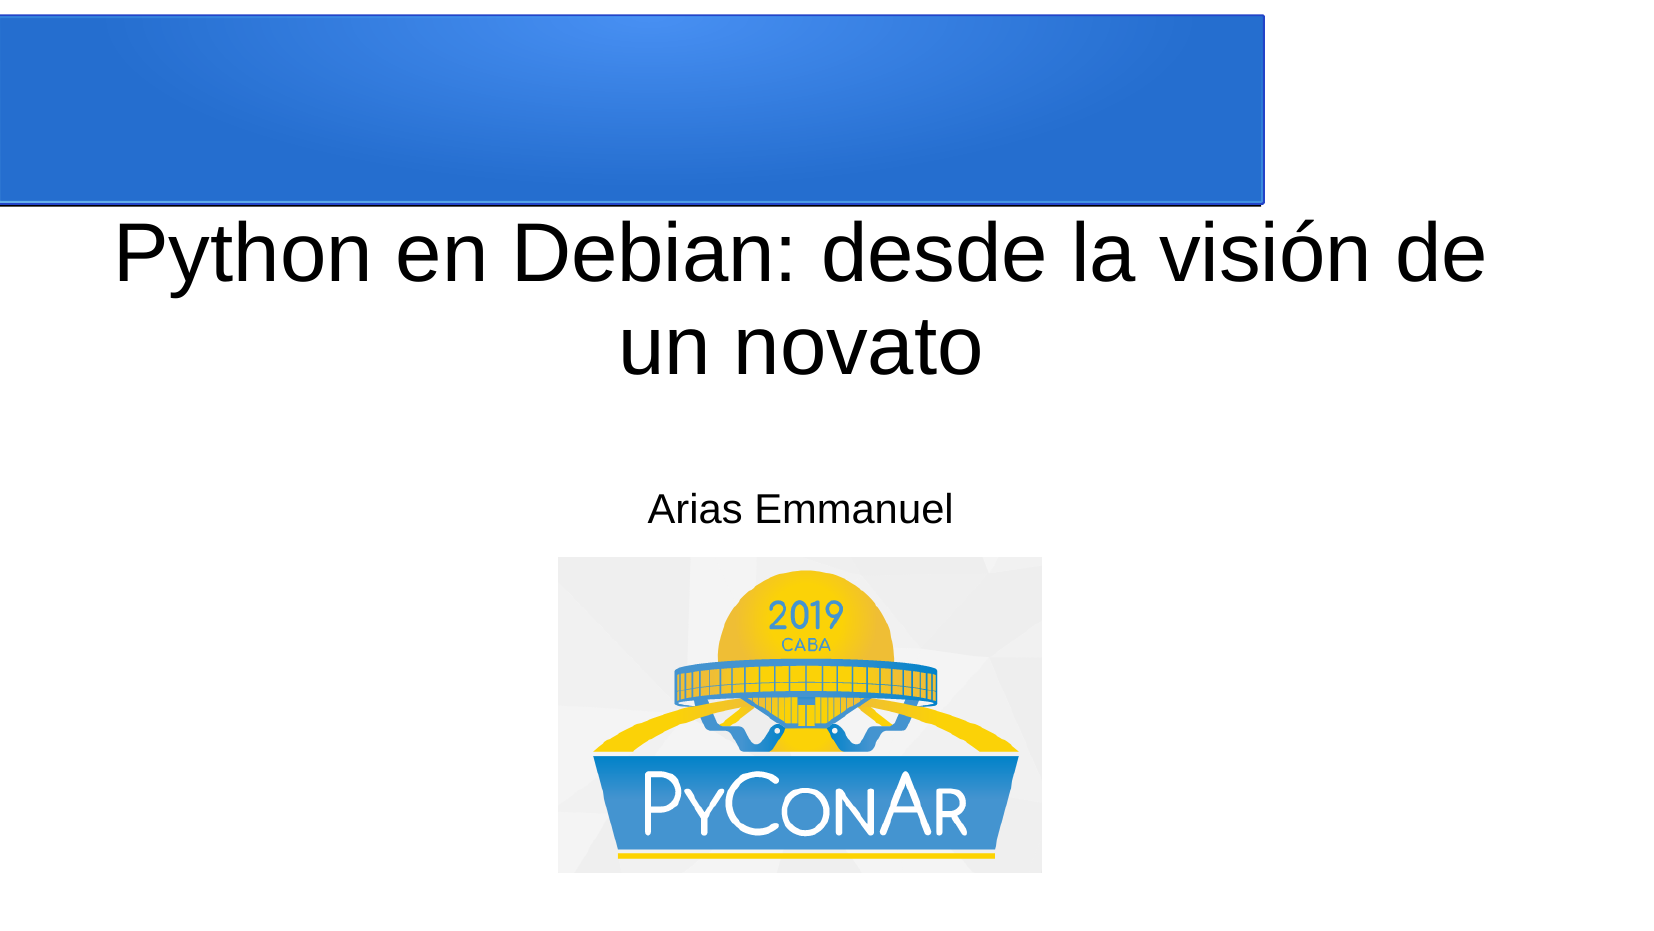

# Python en Debian: desde la visión de un novato
Arias Emmanuel